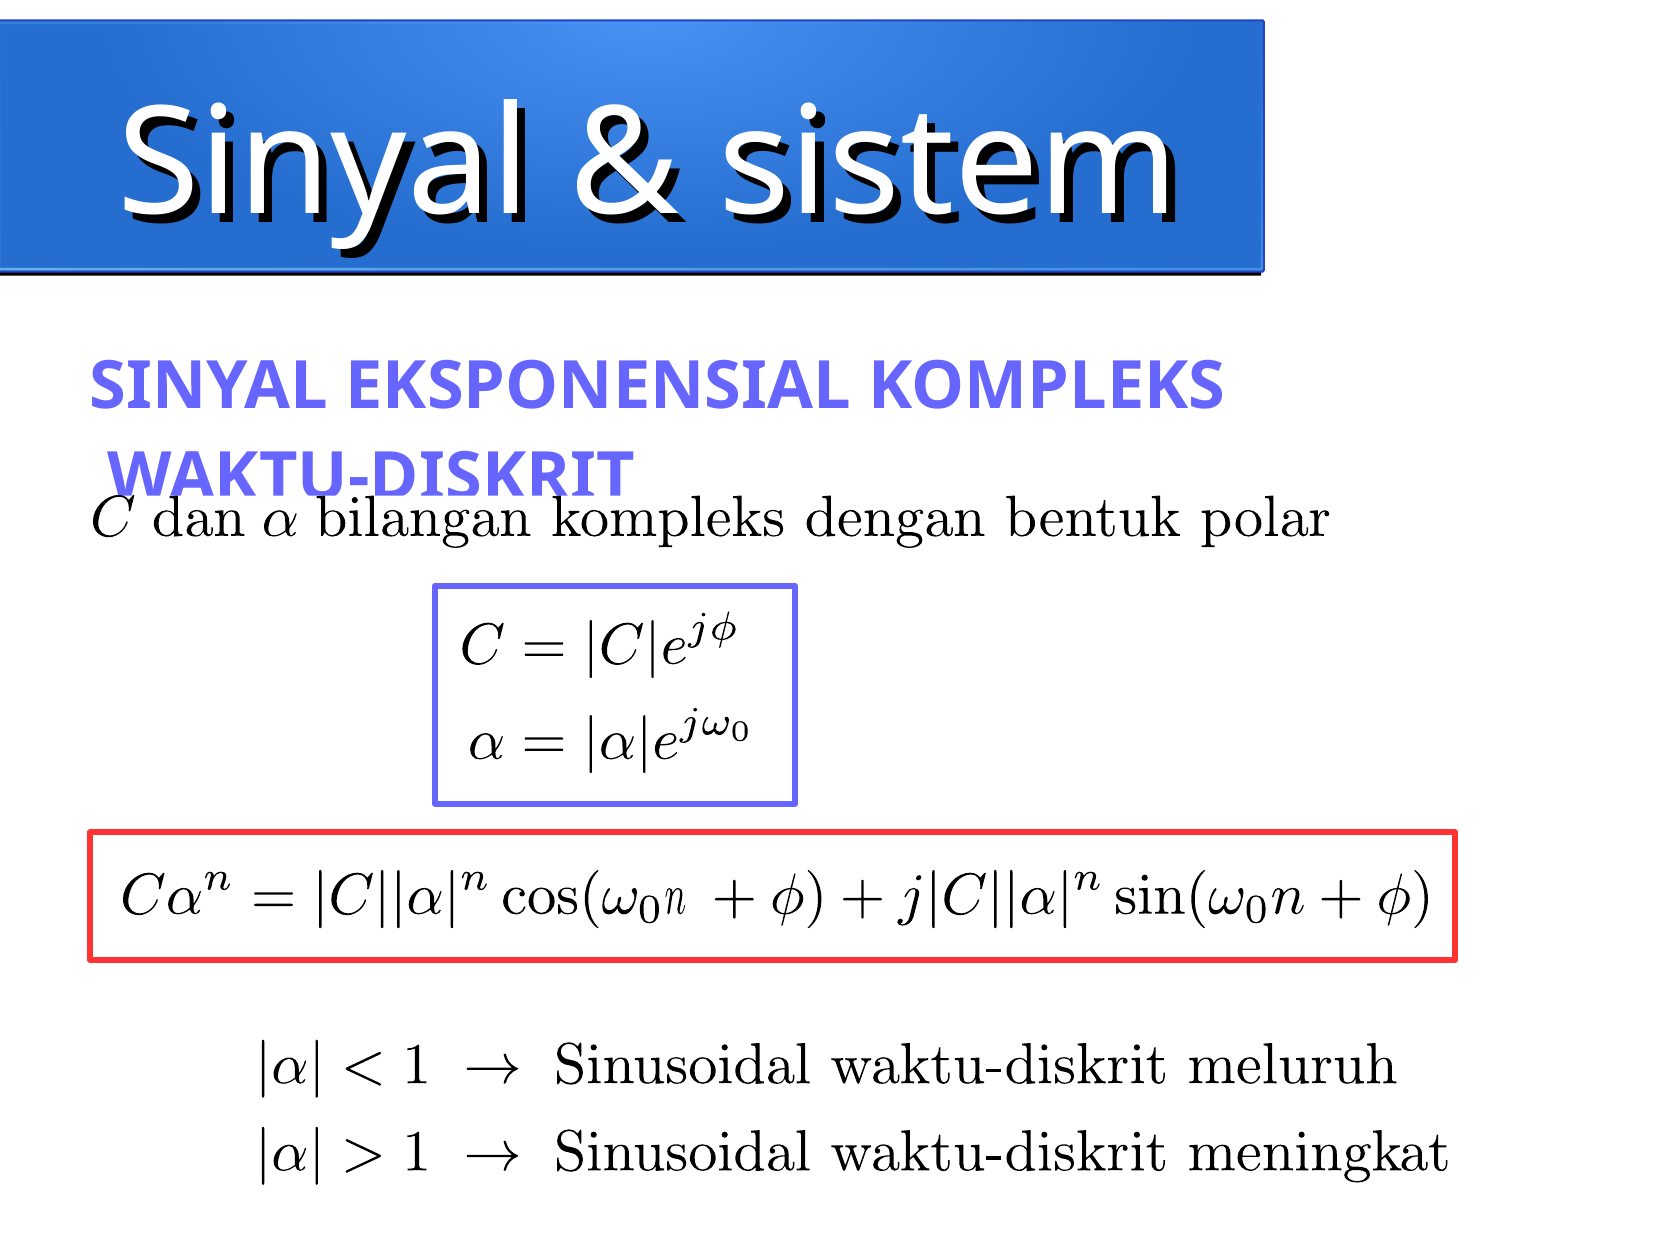

Sinyal & sistem
SINYAL EKSPONENSIAL KOMPLEKS
 WAKTU-DISKRIT